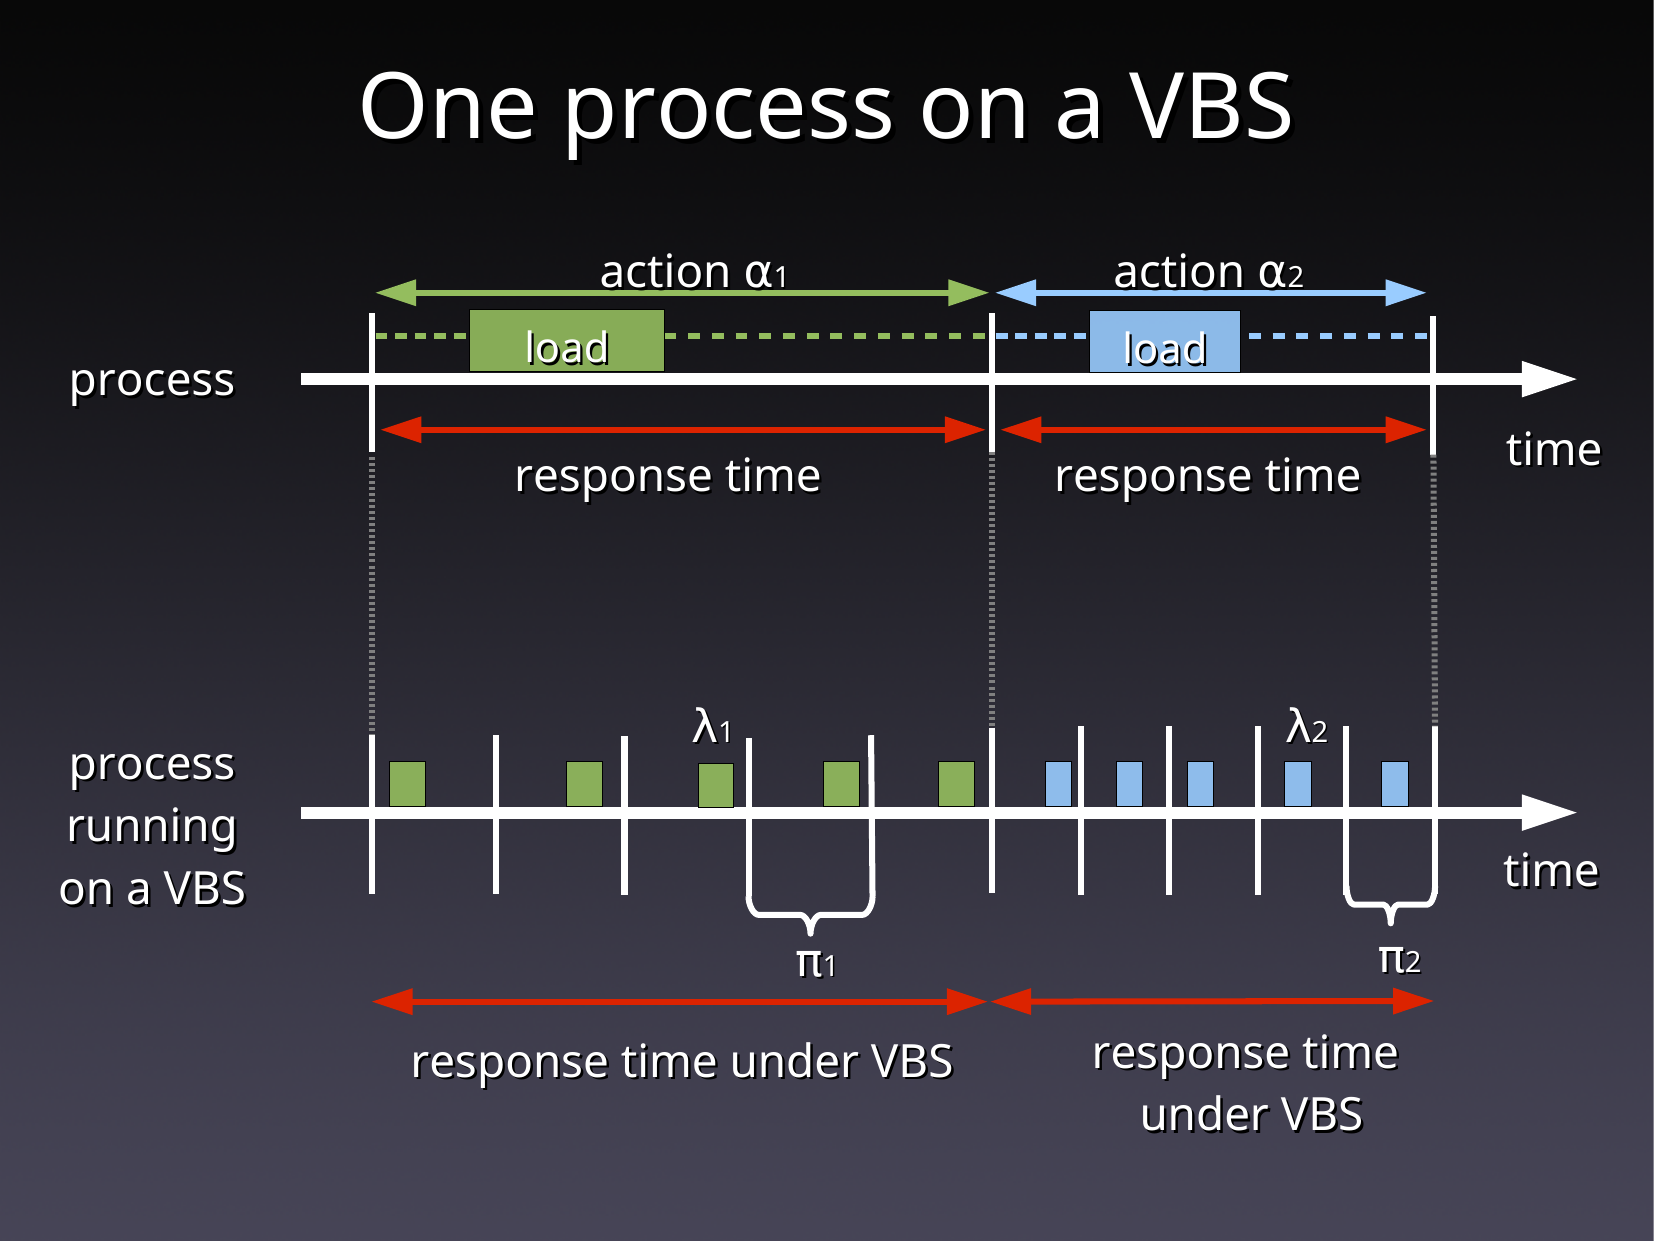

# One process on a VBS
action α1
load
action α2
load
process
time
response time
response time
π1
π2
λ2
λ1
process
running on a VBS
time
response time
under VBS
response time under VBS